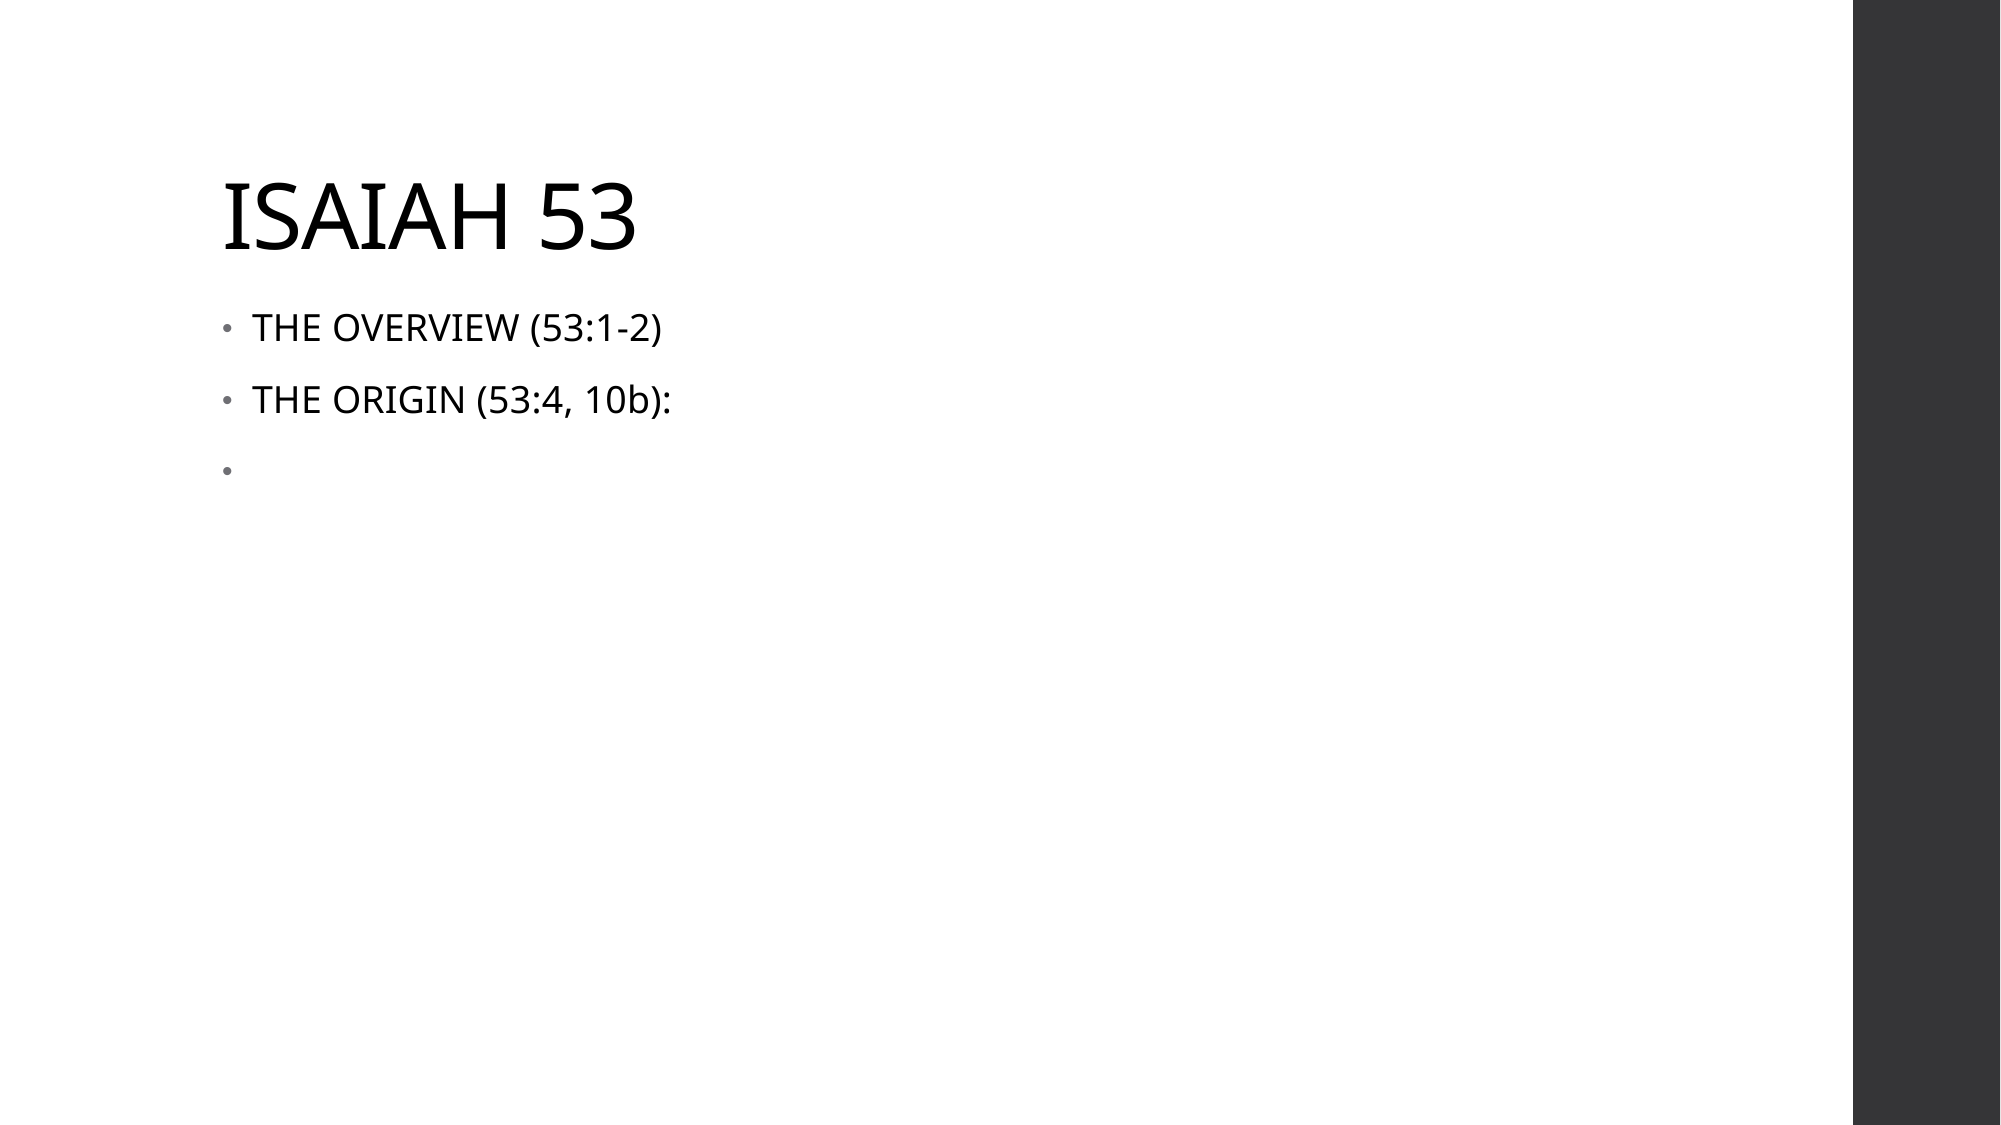

# ISAIAH 53
THE OVERVIEW (53:1-2)
THE ORIGIN (53:4, 10b):